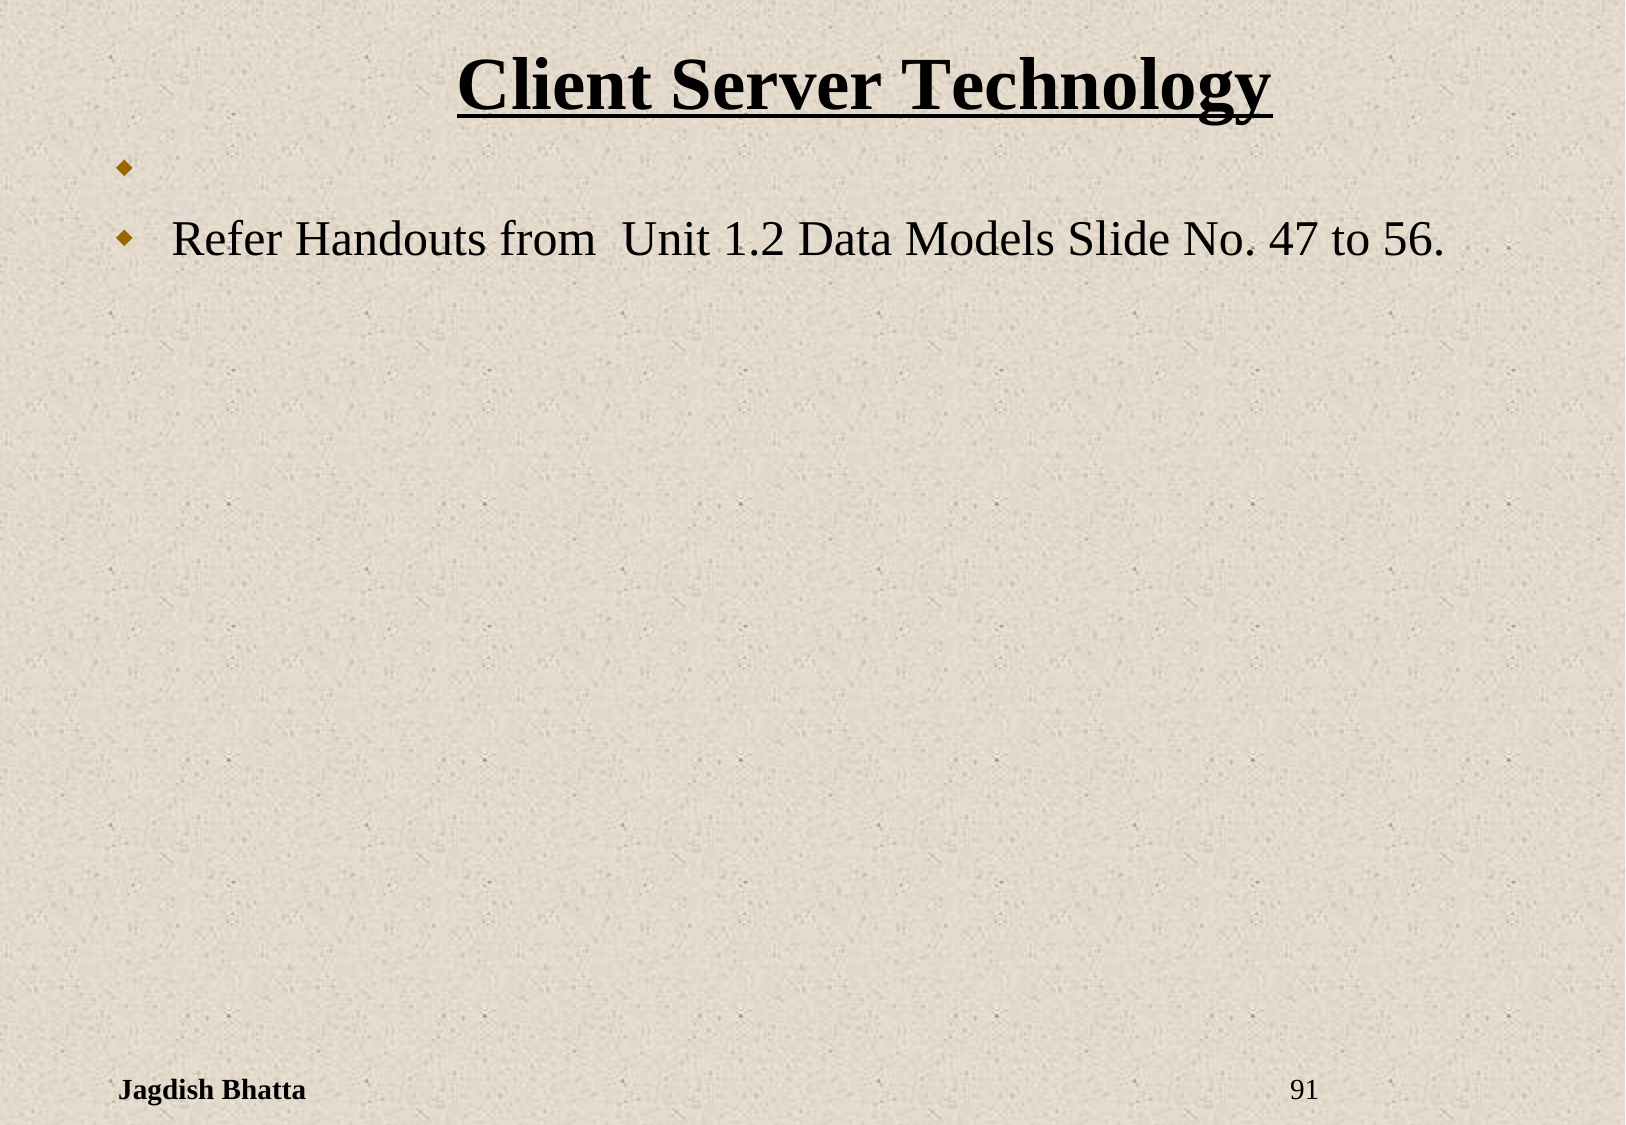

# Client Server Technology
Refer Handouts from Unit 1.2 Data Models Slide No. 47 to 56.
Jagdish Bhatta
90